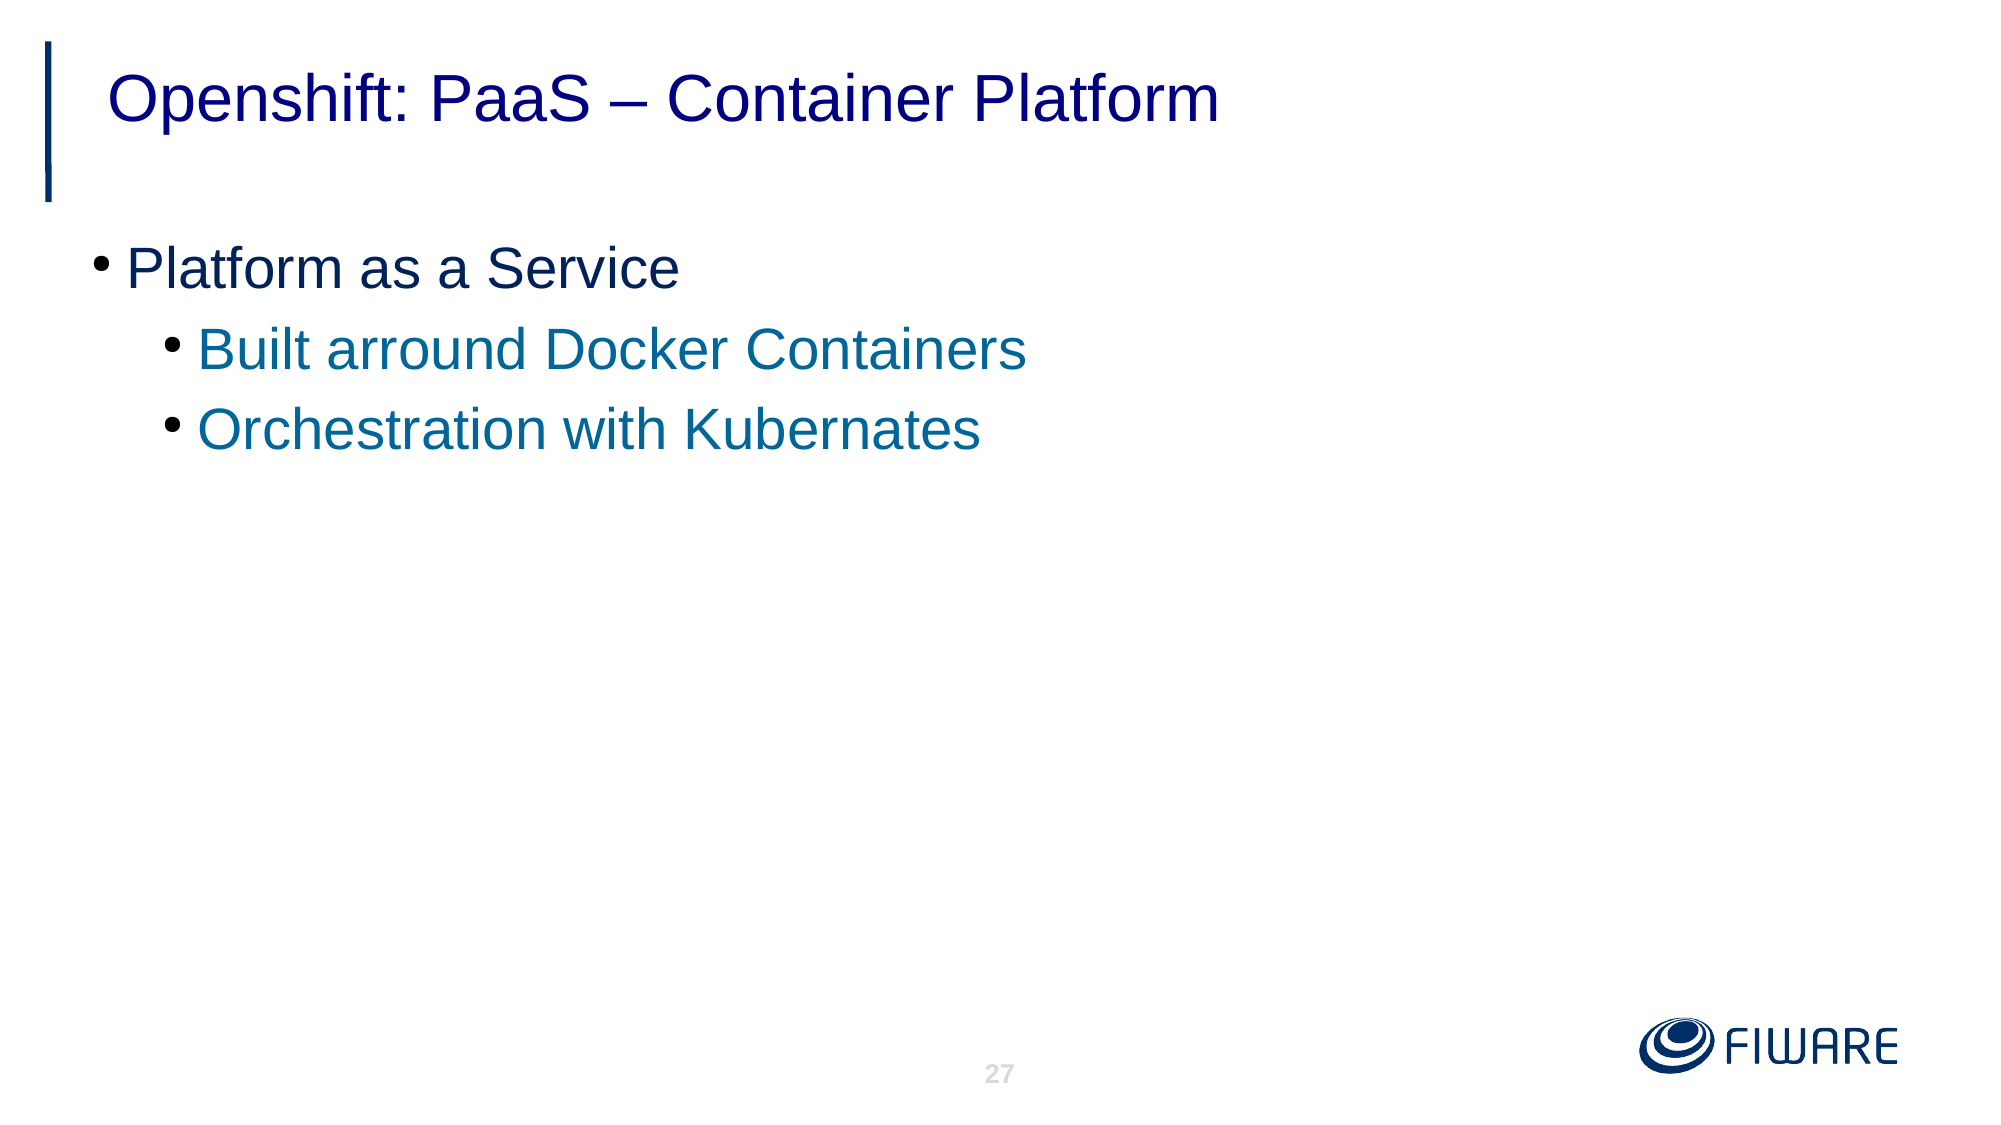

# Openshift: PaaS – Container Platform
Platform as a Service
Built arround Docker Containers
Orchestration with Kubernates